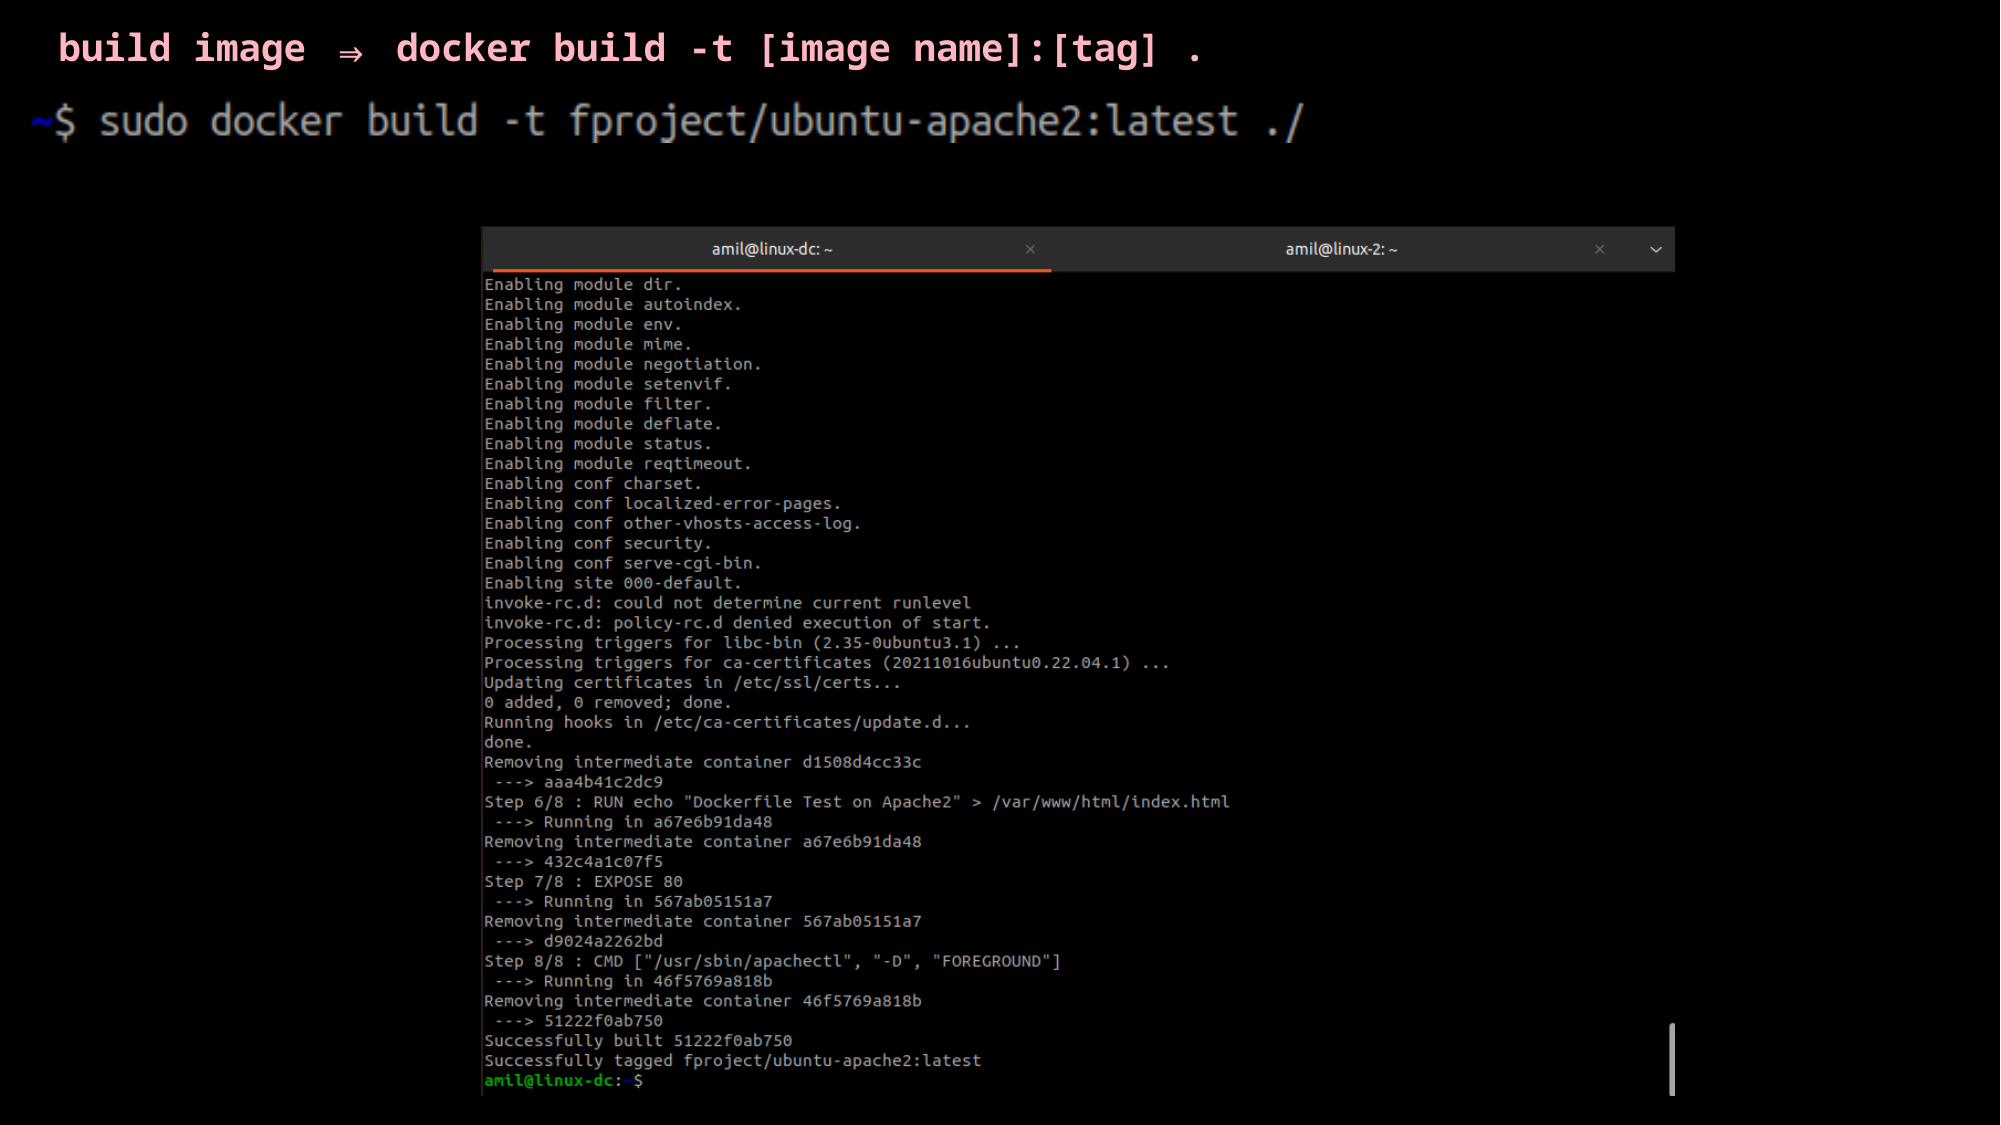

build image ⇒ docker build -t [image name]:[tag] .